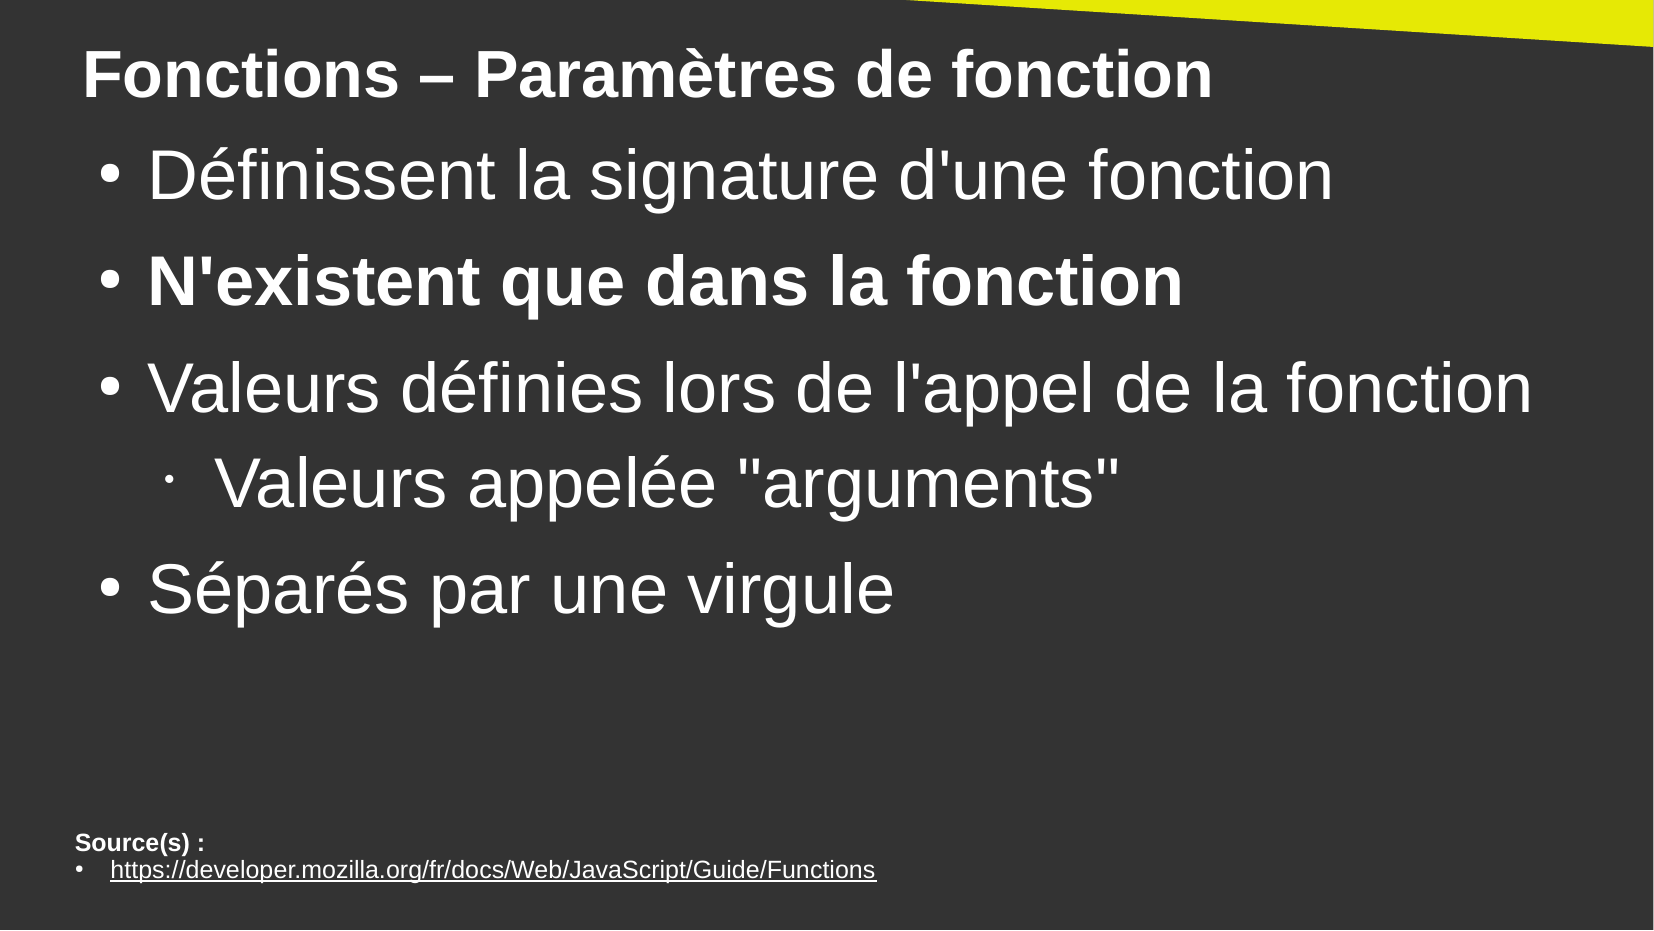

# Fonctions – Paramètres de fonction
Définissent la signature d'une fonction
N'existent que dans la fonction
Valeurs définies lors de l'appel de la fonction
Valeurs appelée "arguments"
Séparés par une virgule
Source(s) :
https://developer.mozilla.org/fr/docs/Web/JavaScript/Guide/Functions